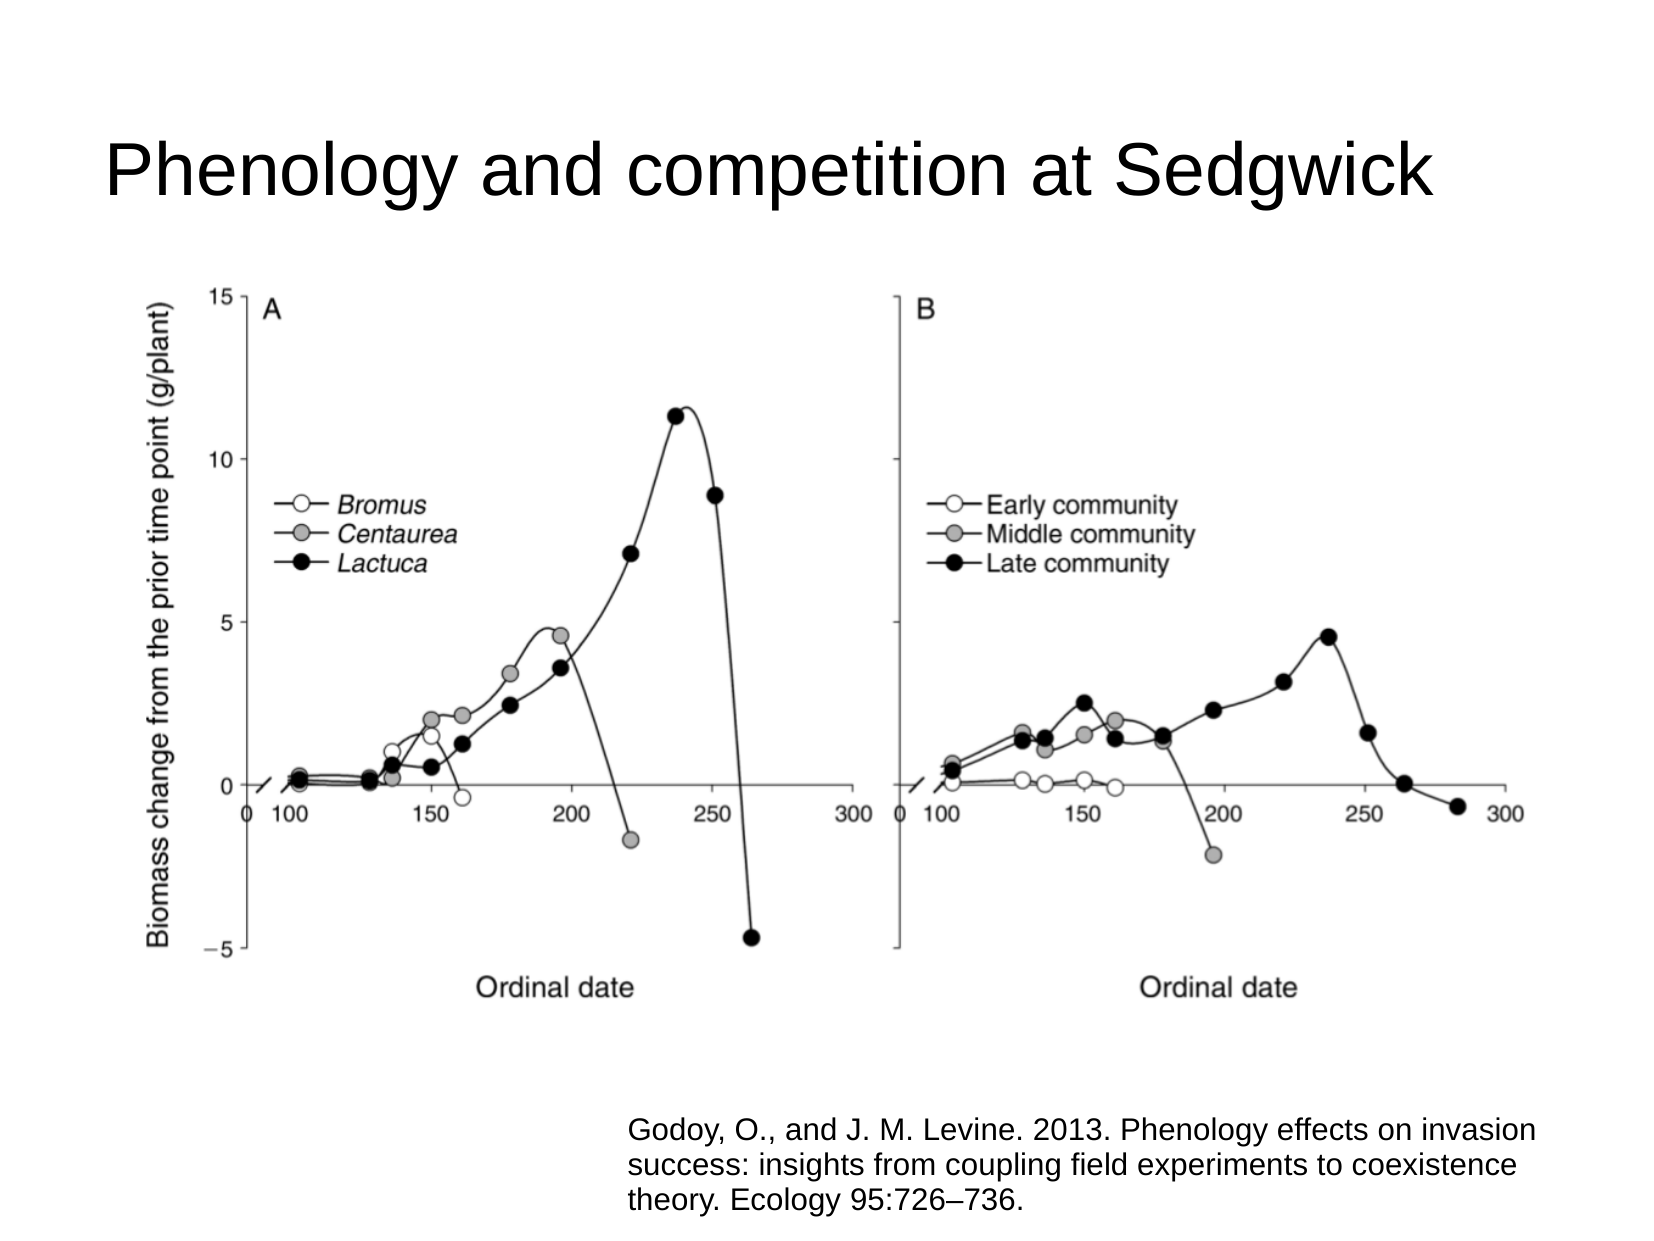

Phenology and competition at Sedgwick
Godoy, O., and J. M. Levine. 2013. Phenology effects on invasion success: insights from coupling field experiments to coexistence theory. Ecology 95:726–736.